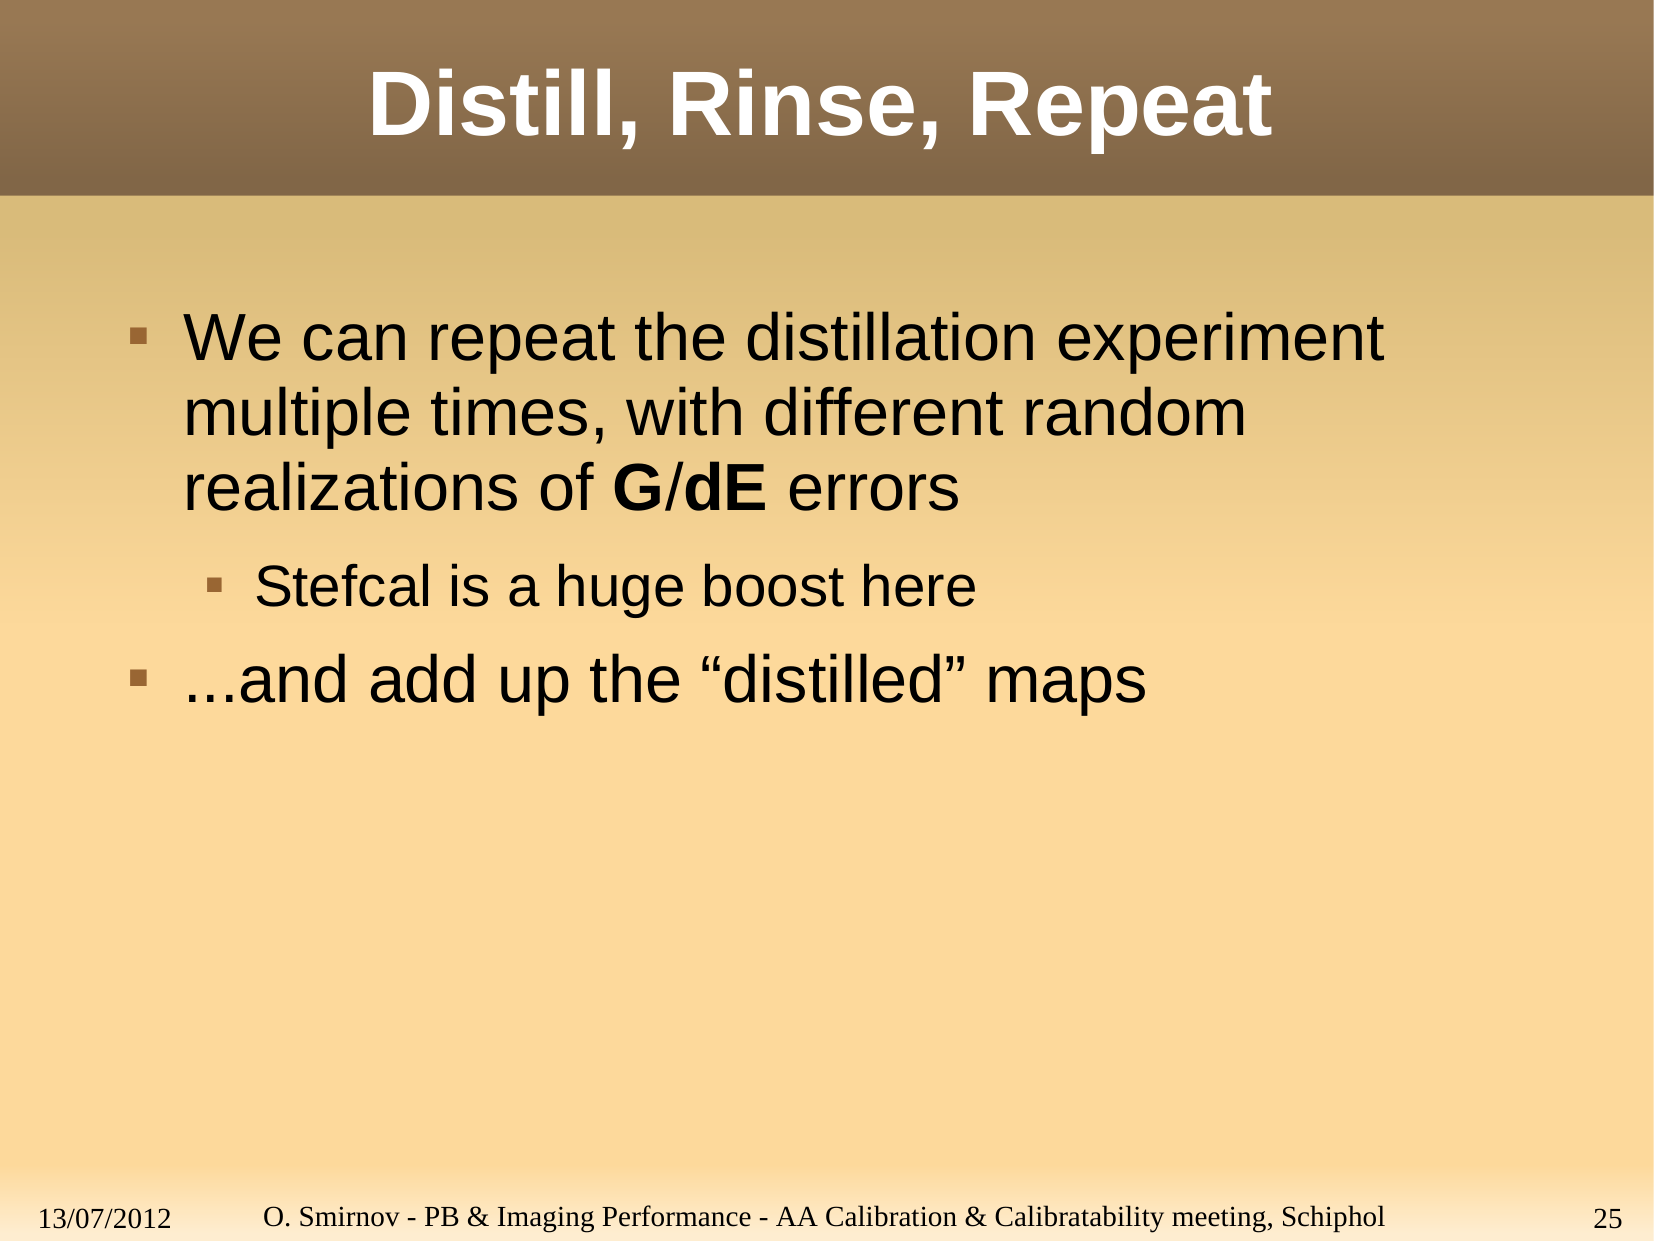

# Distill, Rinse, Repeat
We can repeat the distillation experiment multiple times, with different random realizations of G/dE errors
Stefcal is a huge boost here
...and add up the “distilled” maps
O. Smirnov - PB & Imaging Performance - AA Calibration & Calibratability meeting, Schiphol
13/07/2012
25